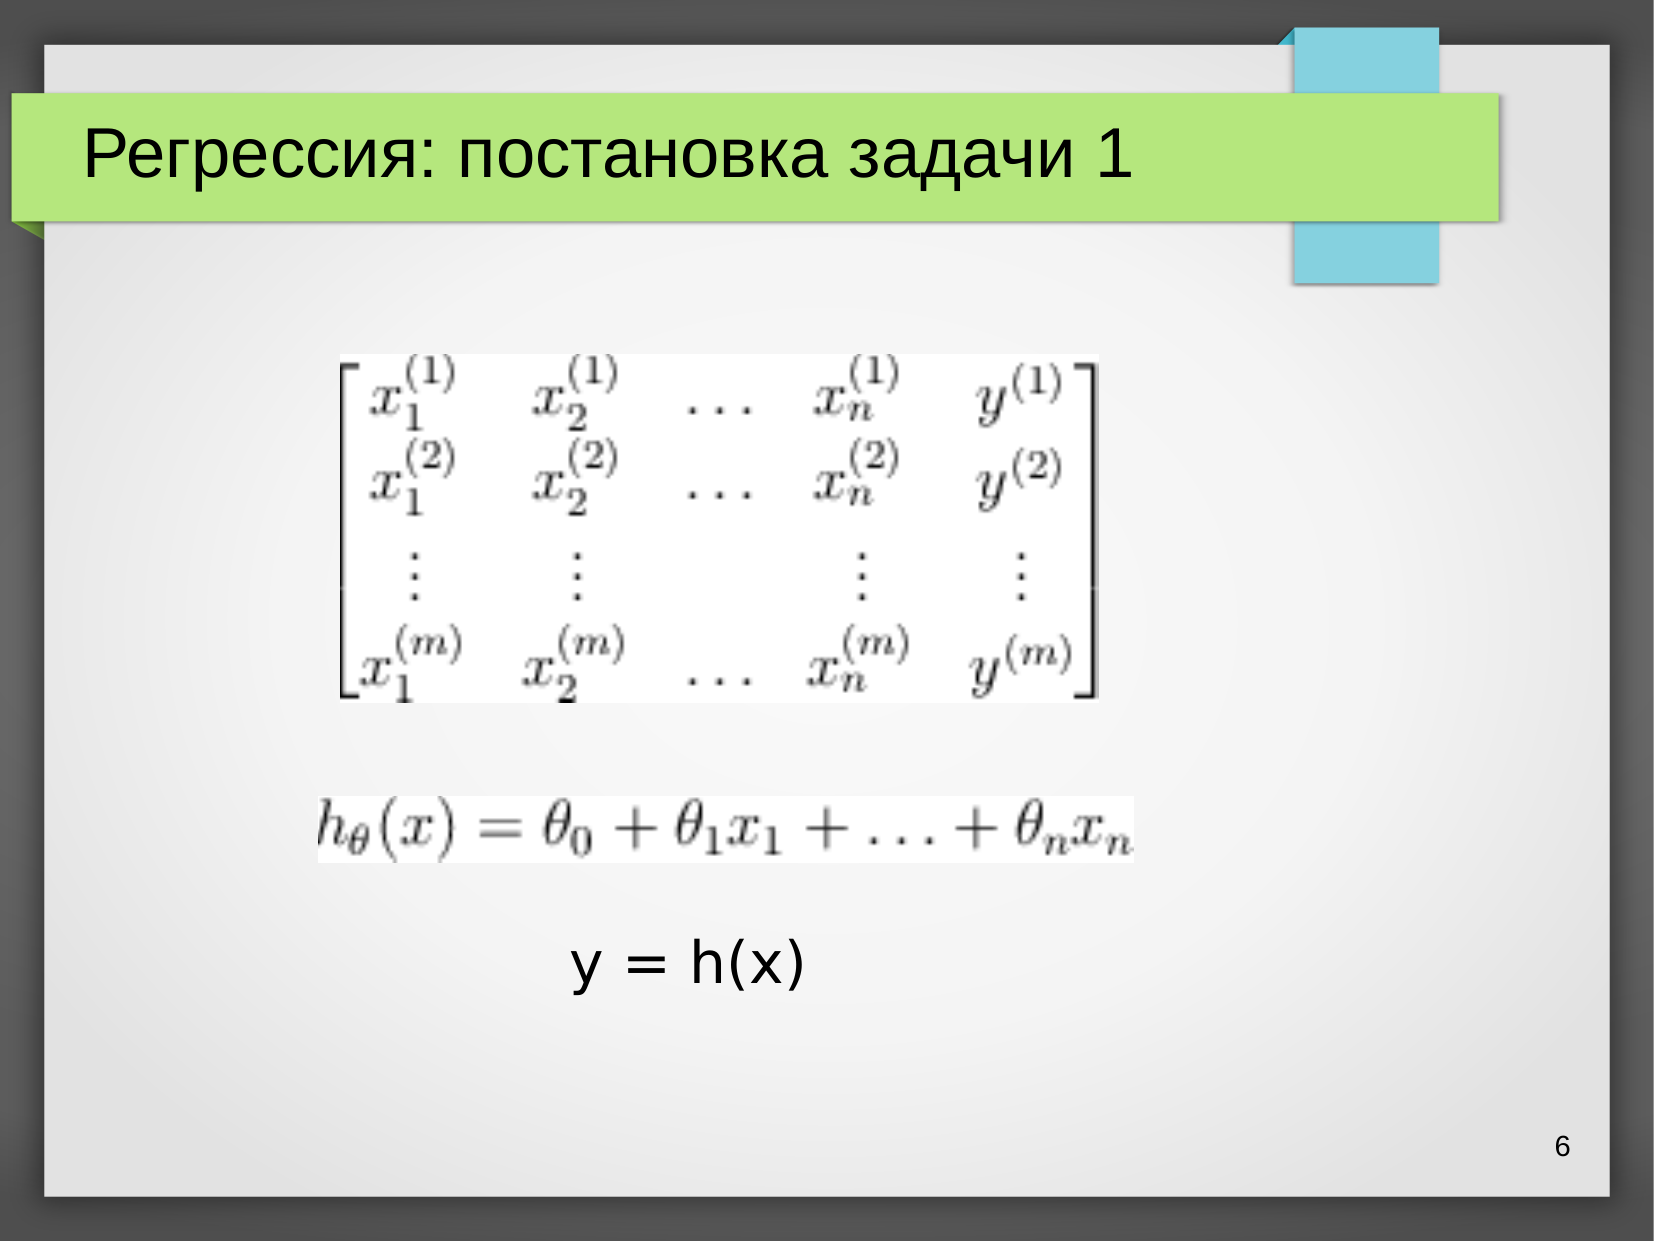

# Регрессия: постановка задачи 1
y = h(x)
6